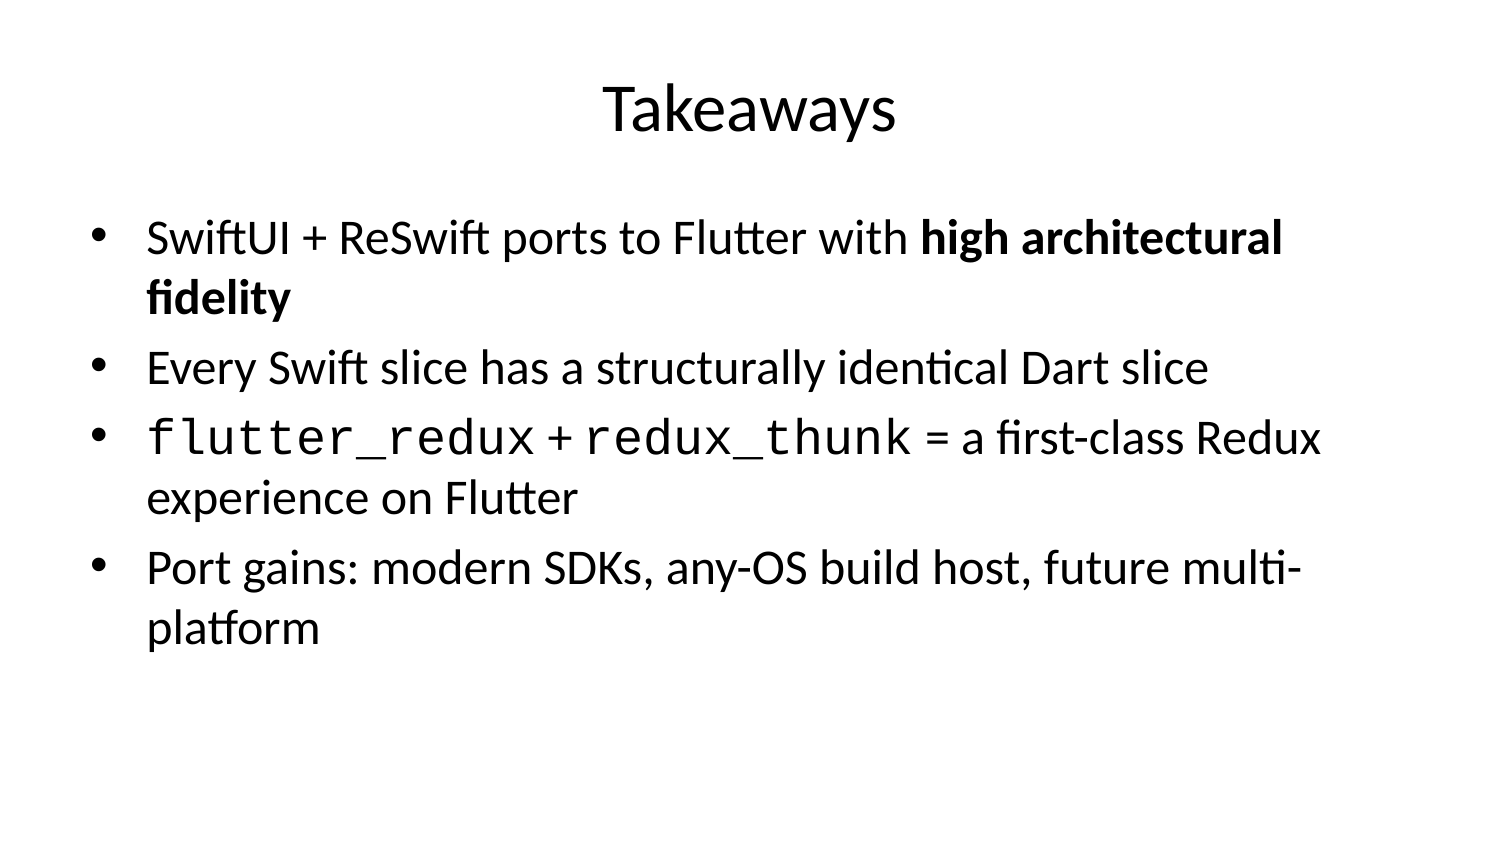

# Takeaways
SwiftUI + ReSwift ports to Flutter with high architectural fidelity
Every Swift slice has a structurally identical Dart slice
flutter_redux + redux_thunk = a first-class Redux experience on Flutter
Port gains: modern SDKs, any-OS build host, future multi-platform